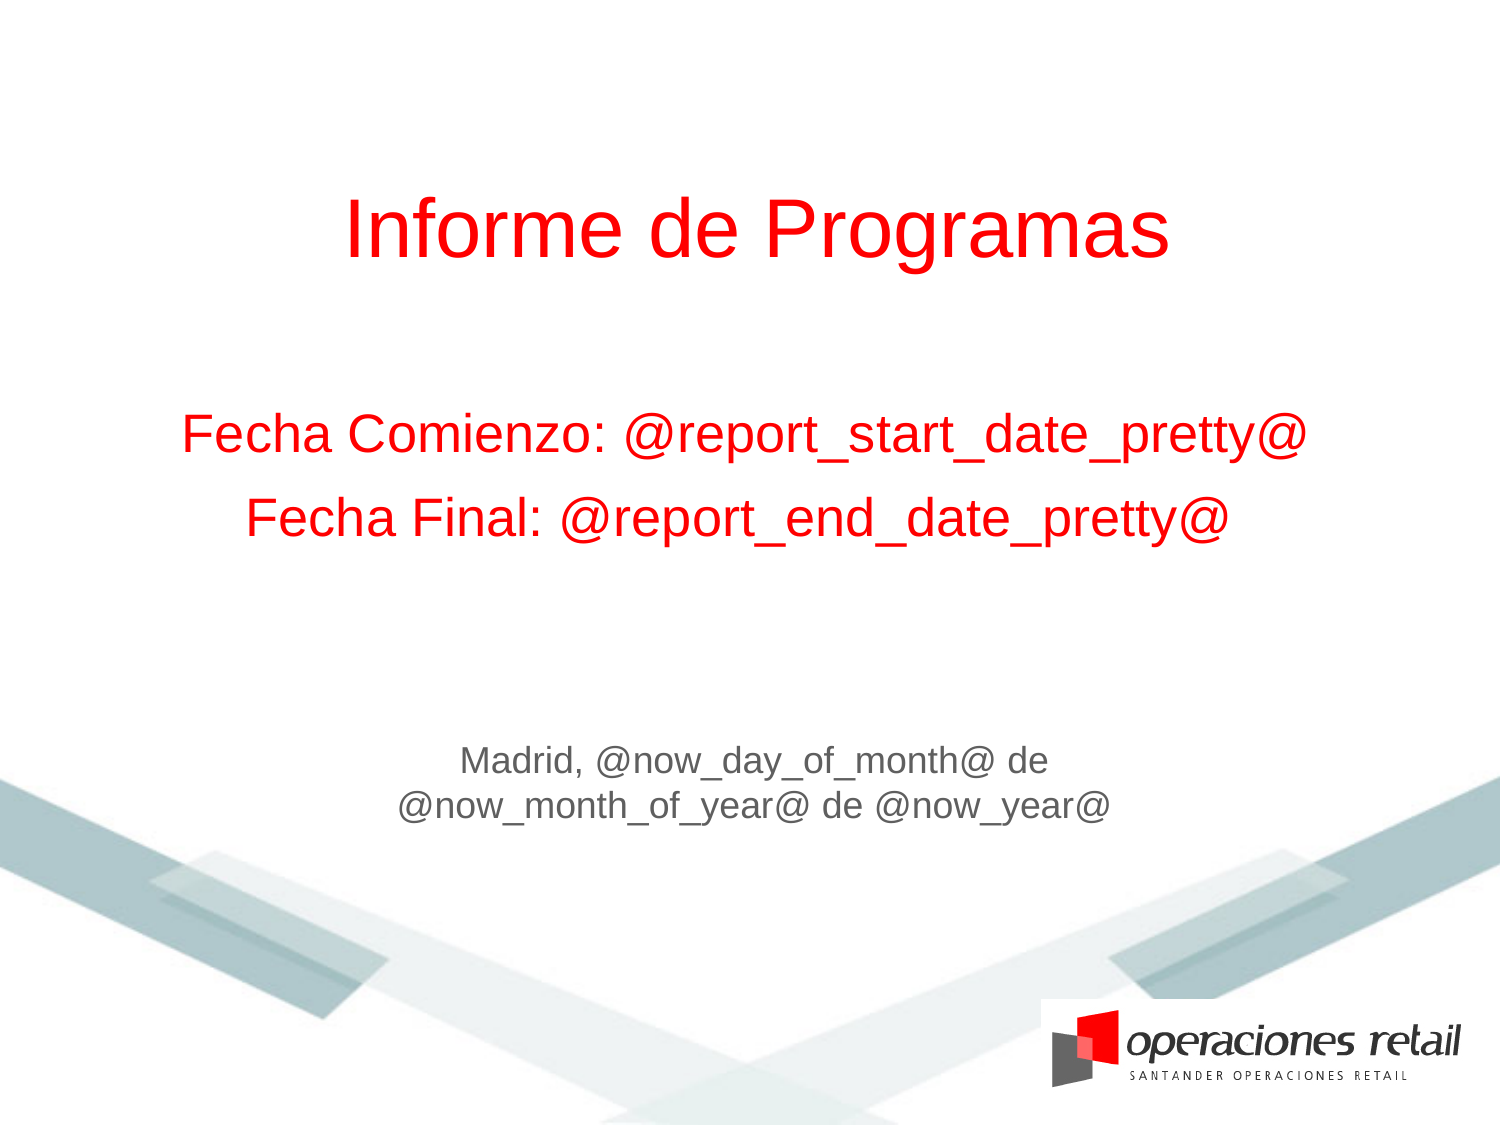

Informe de Programas
Fecha Comienzo: @report_start_date_pretty@
Fecha Final: @report_end_date_pretty@
Madrid, @now_day_of_month@ de @now_month_of_year@ de @now_year@